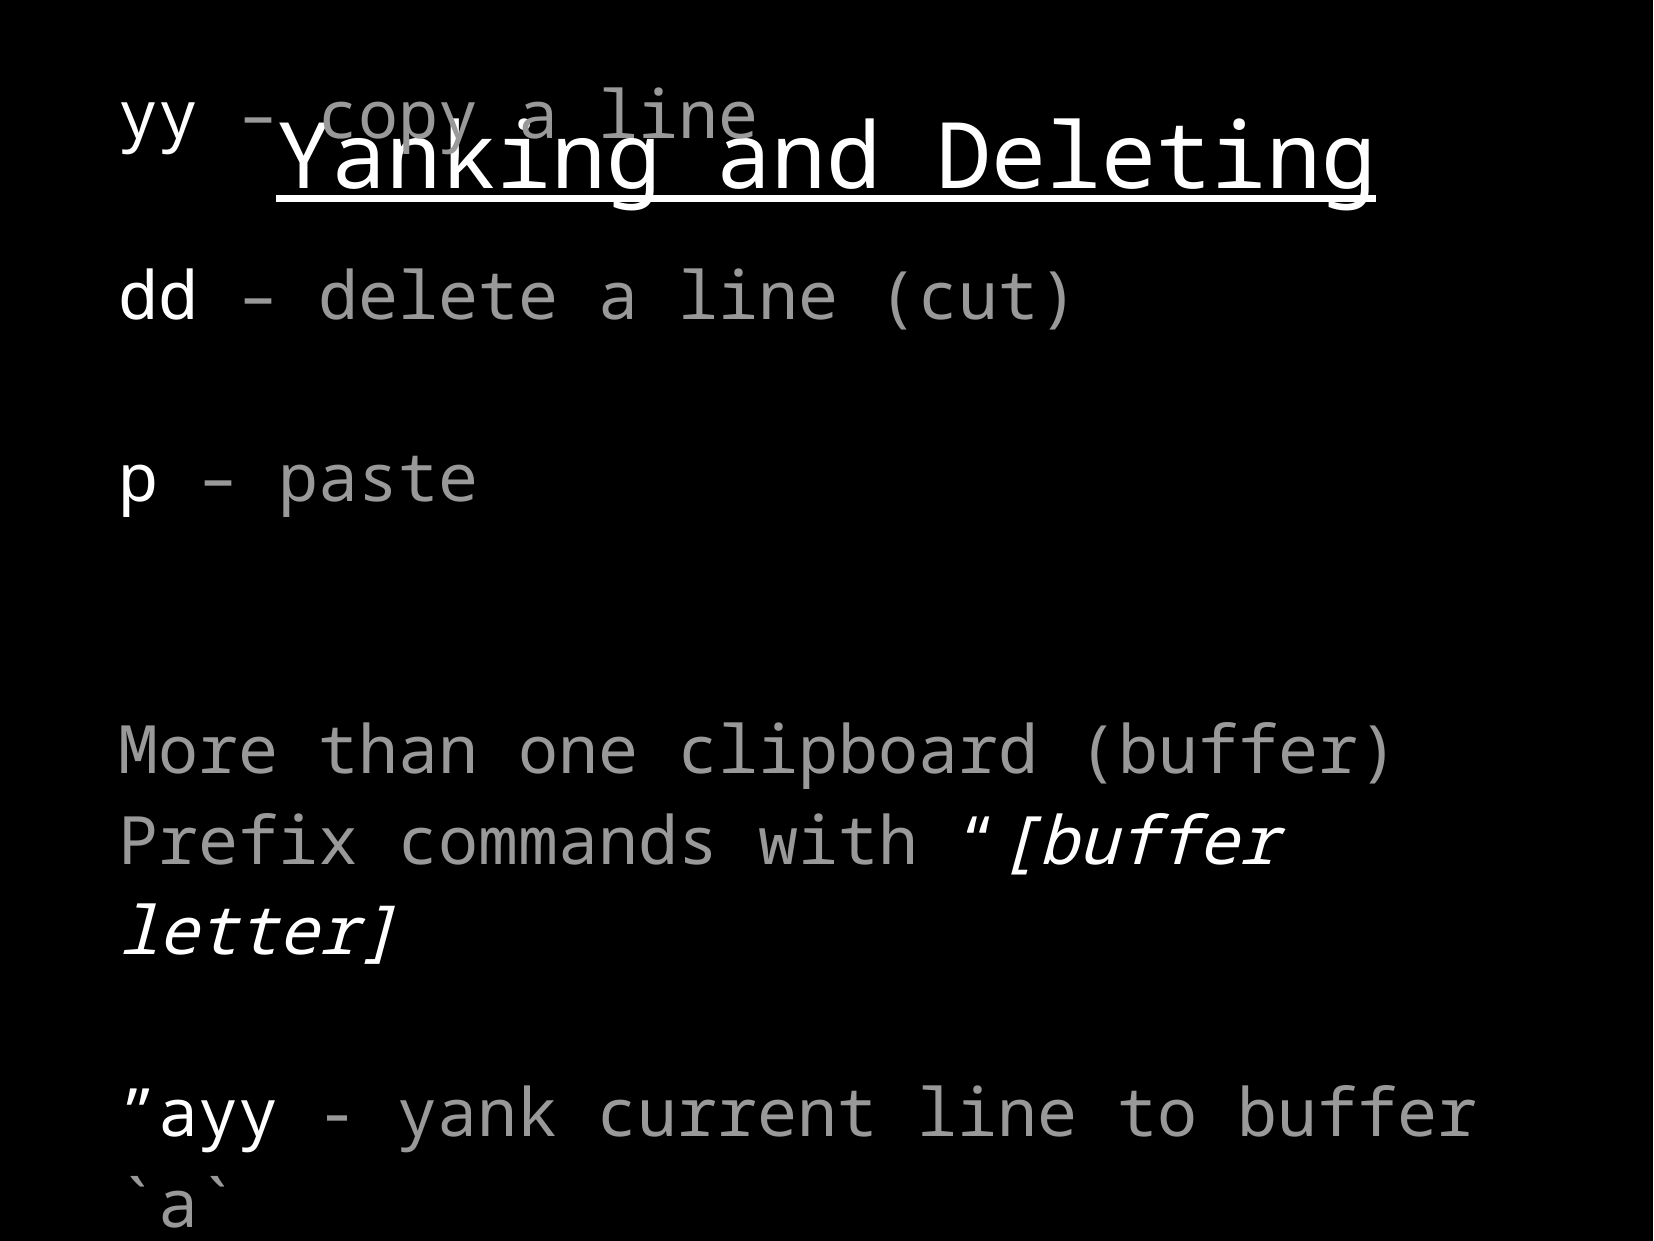

# Yanking and Deleting
yy – copy a line
dd – delete a line (cut)
p – paste
More than one clipboard (buffer)
Prefix commands with “[buffer letter]
”ayy - yank current line to buffer `a`
”ap – paste buffer `a`